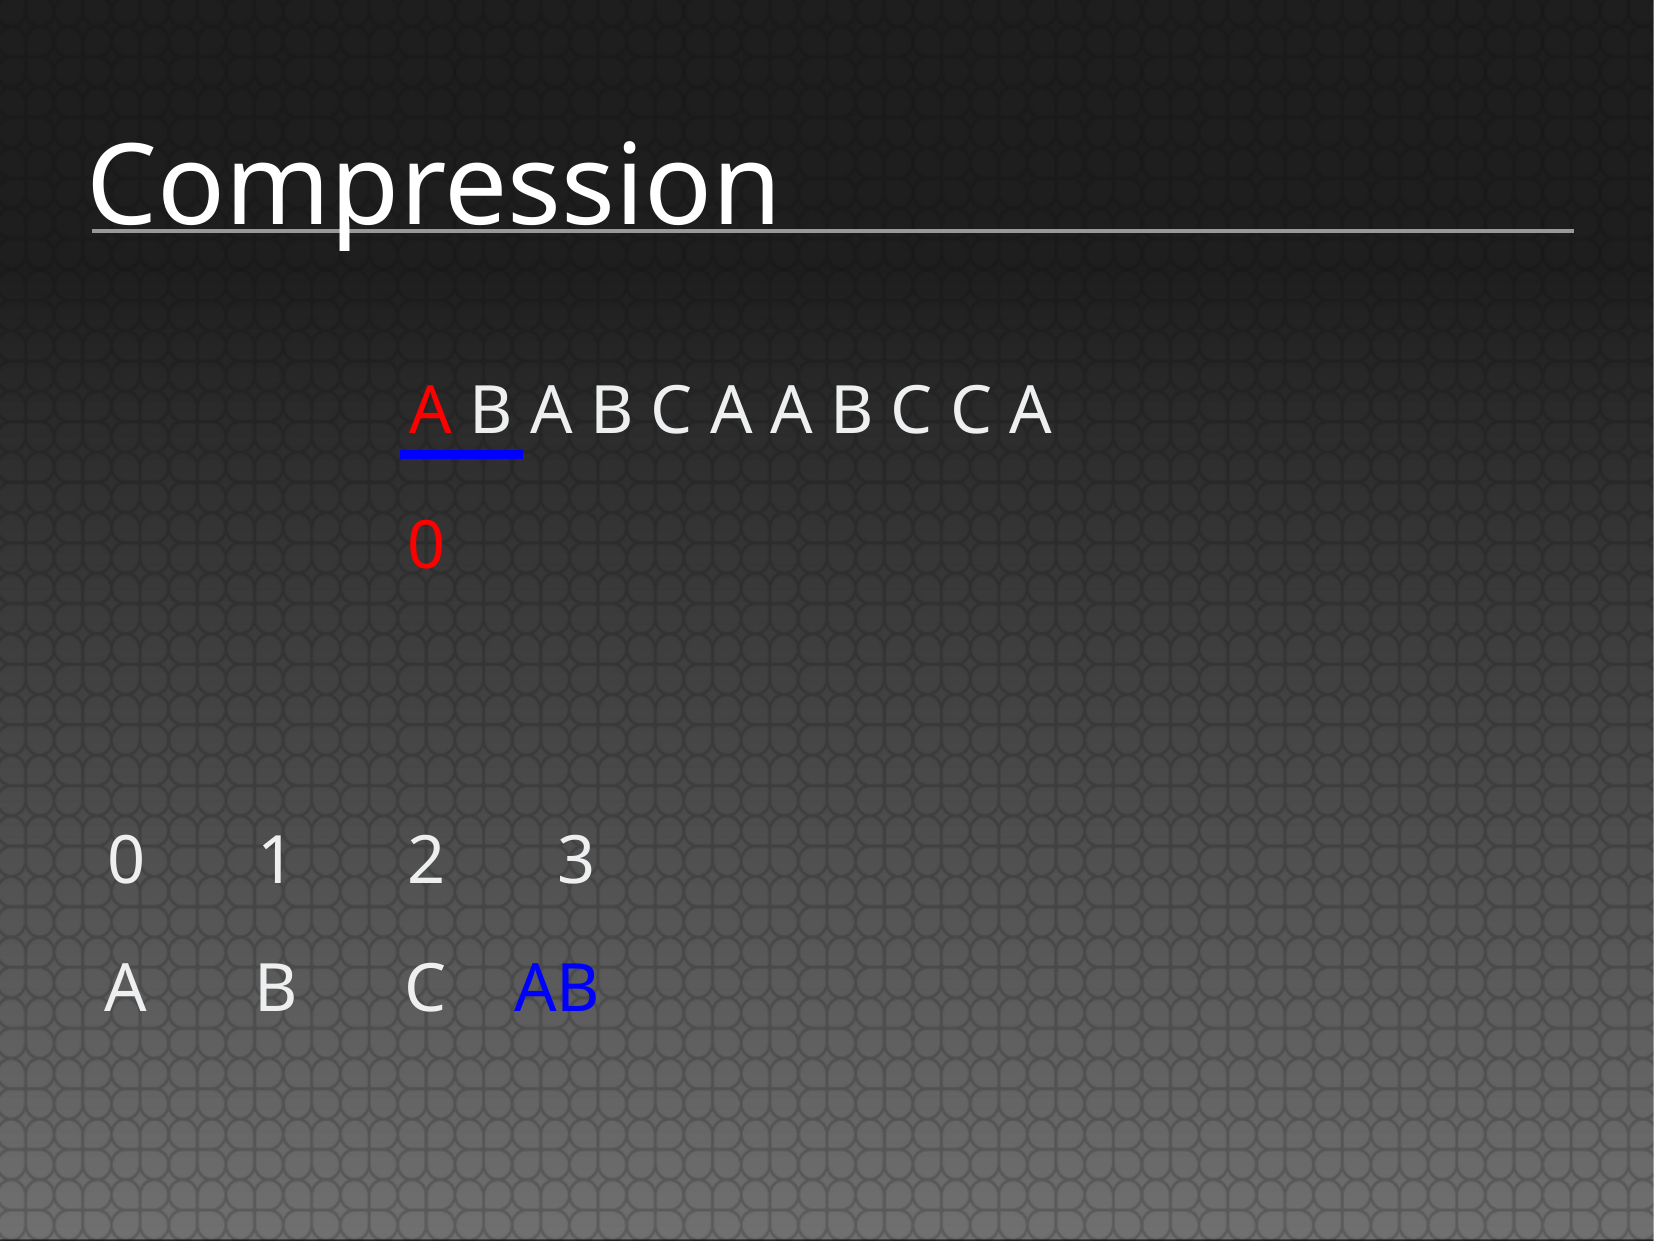

# Compression
A B A B C A A B C C A
0
0		1		2		3
A		B		C	 AB